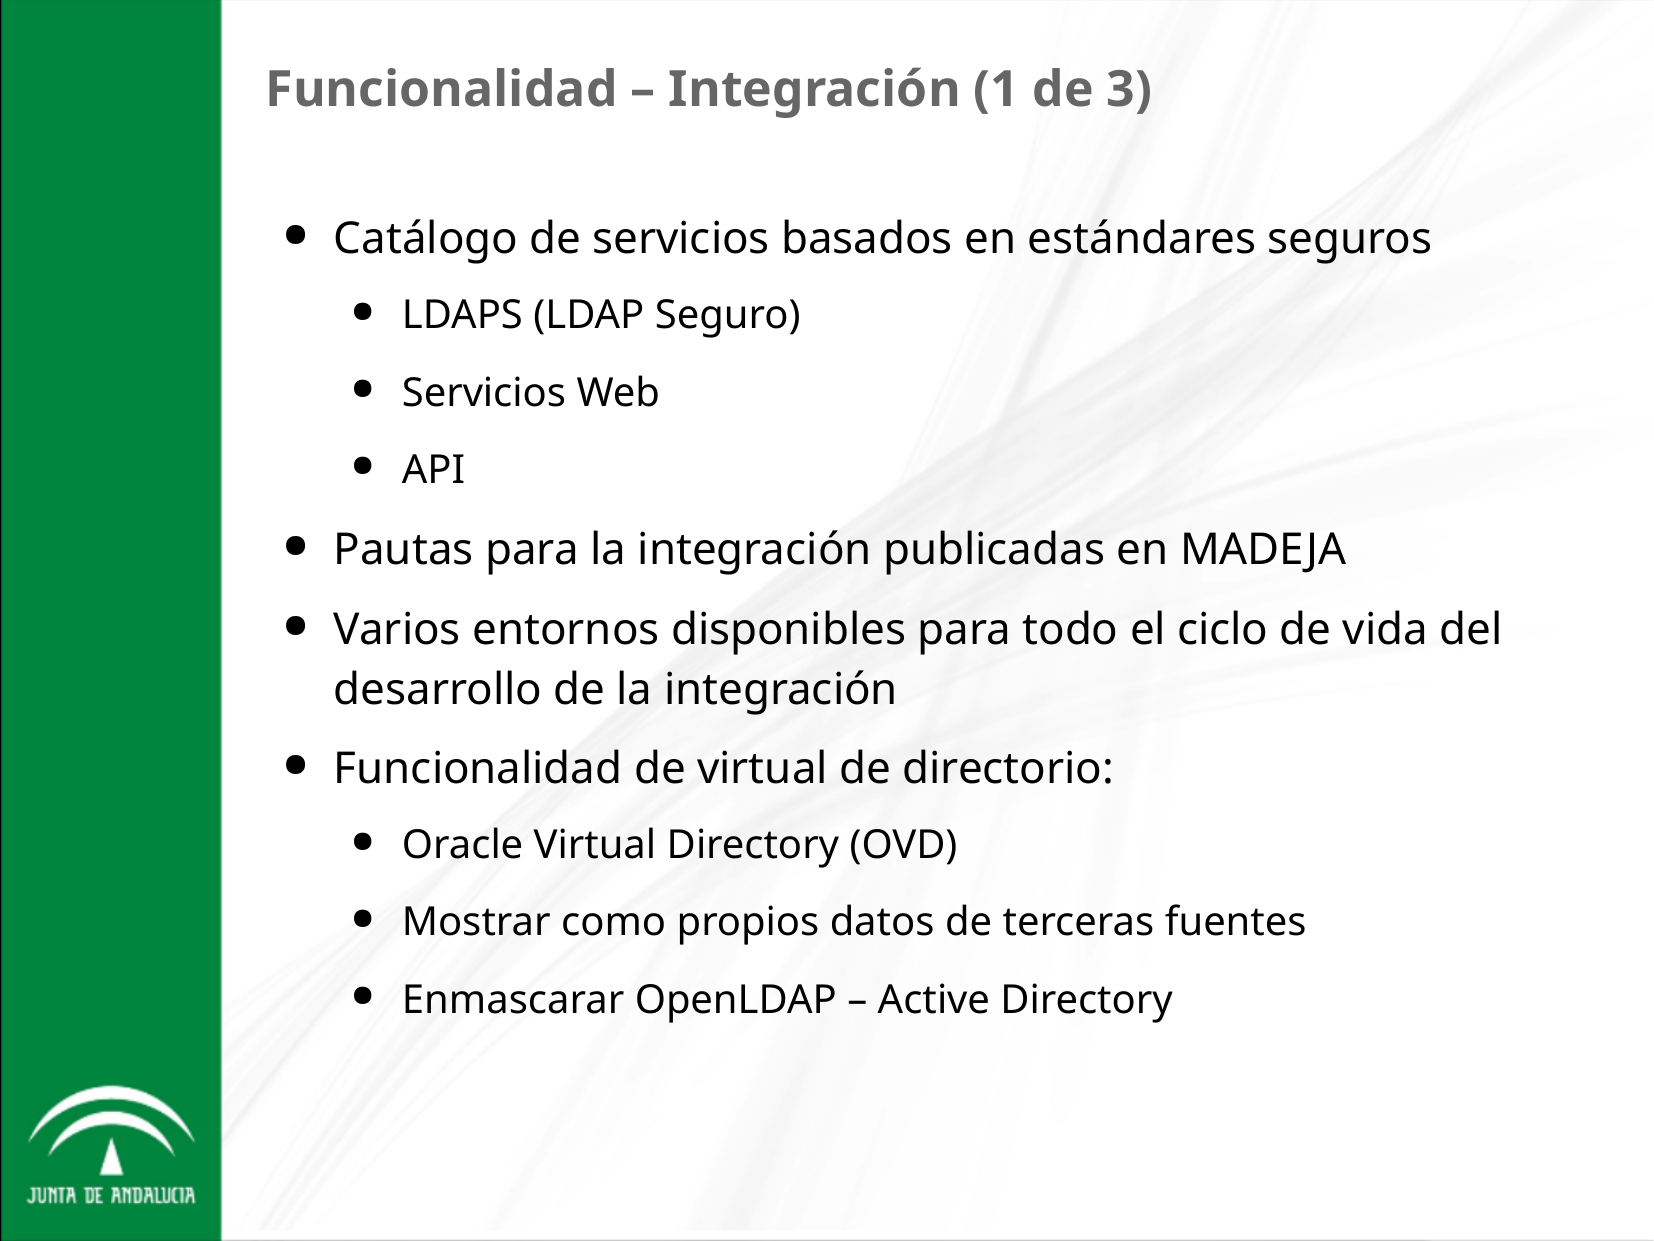

# Funcionalidad – Integración (1 de 3)
Catálogo de servicios basados en estándares seguros
LDAPS (LDAP Seguro)
Servicios Web
API
Pautas para la integración publicadas en MADEJA
Varios entornos disponibles para todo el ciclo de vida del desarrollo de la integración
Funcionalidad de virtual de directorio:
Oracle Virtual Directory (OVD)
Mostrar como propios datos de terceras fuentes
Enmascarar OpenLDAP – Active Directory